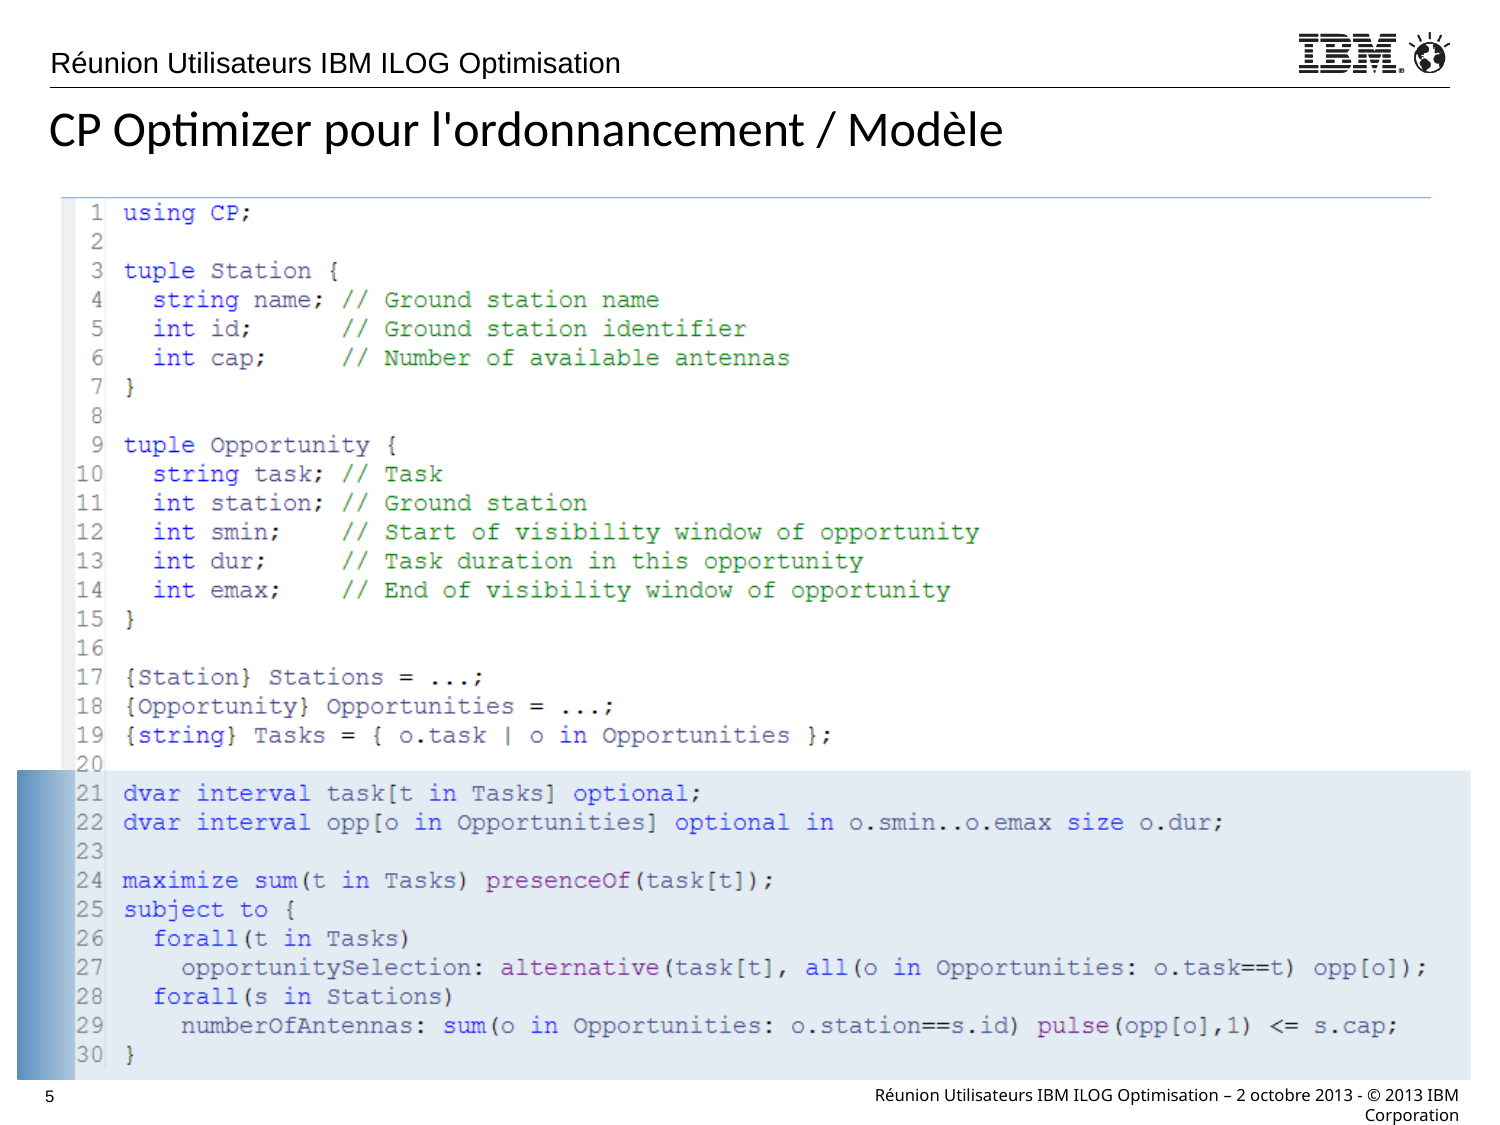

# CP Optimizer pour l'ordonnancement / Modèle